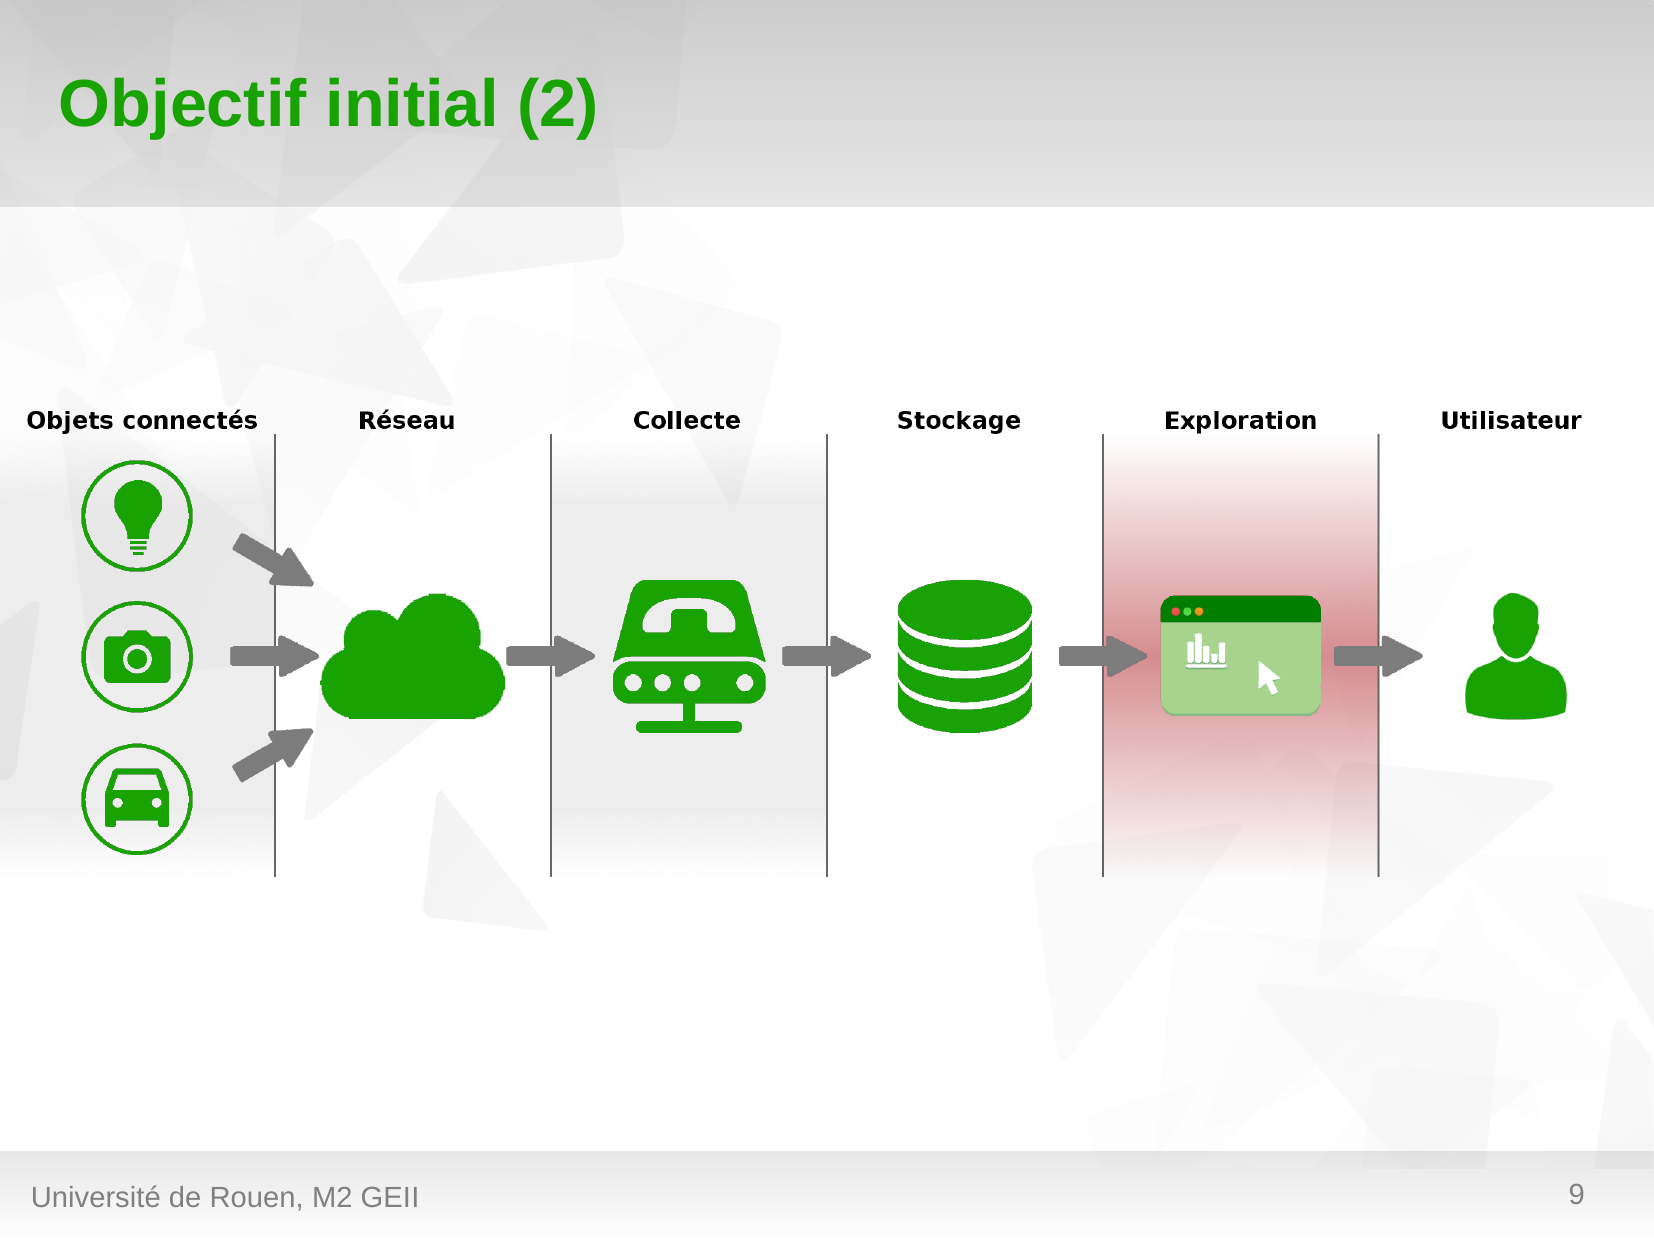

# Objectif initial (2)
9
Université de Rouen, M2 GEII